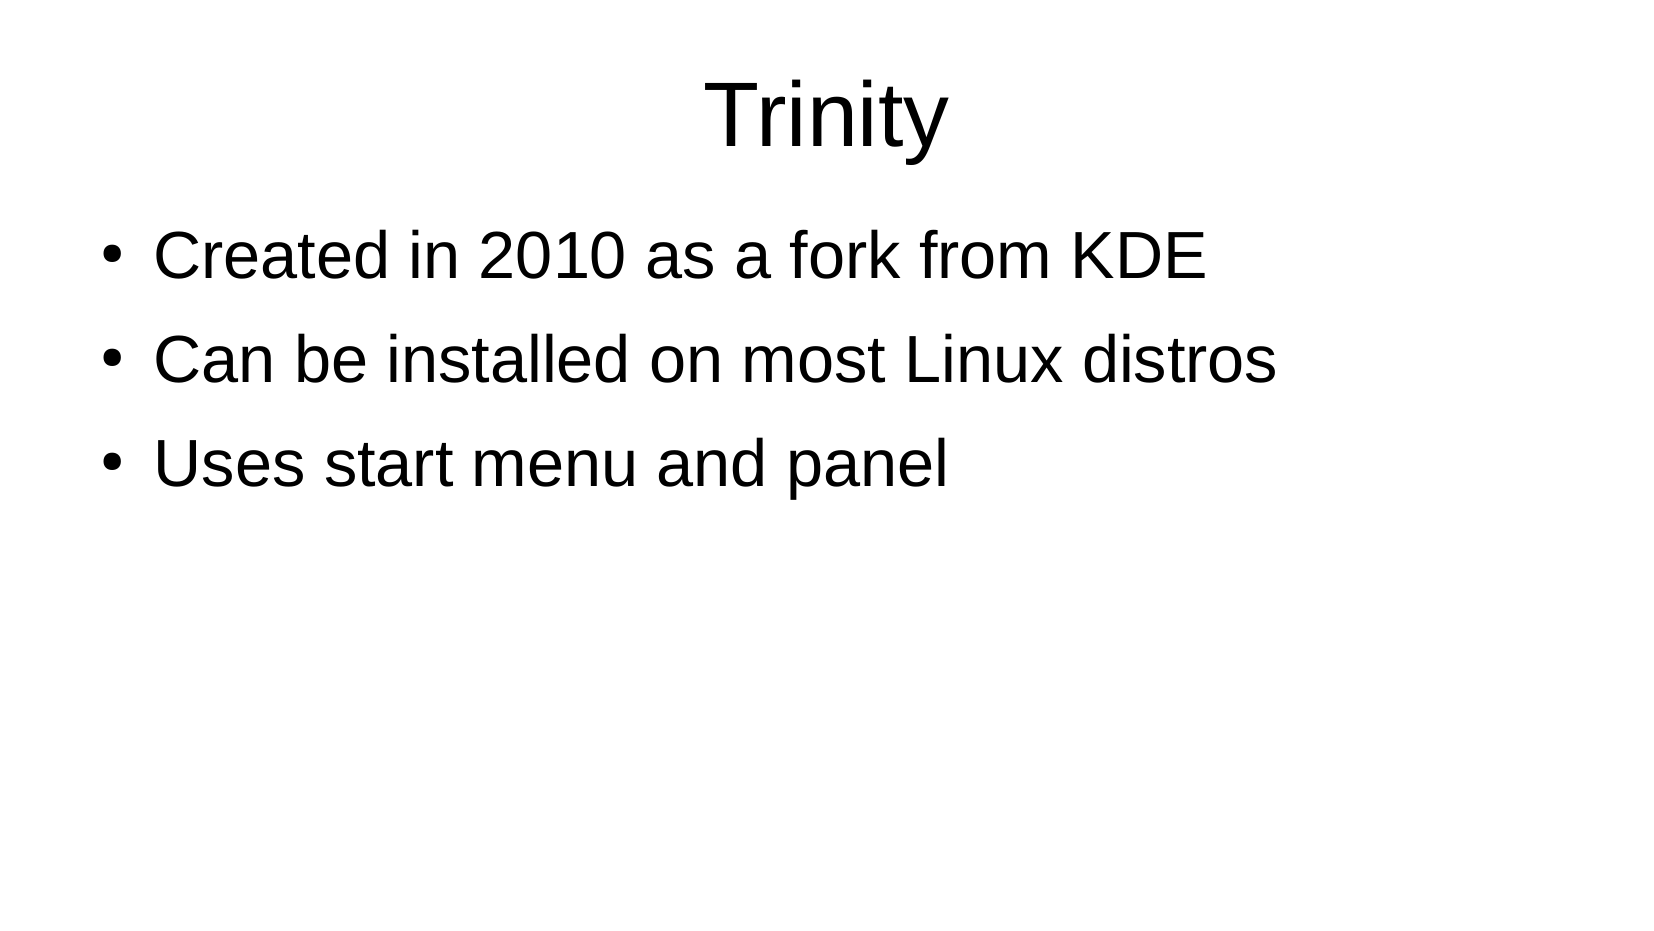

# Trinity
Created in 2010 as a fork from KDE
Can be installed on most Linux distros
Uses start menu and panel